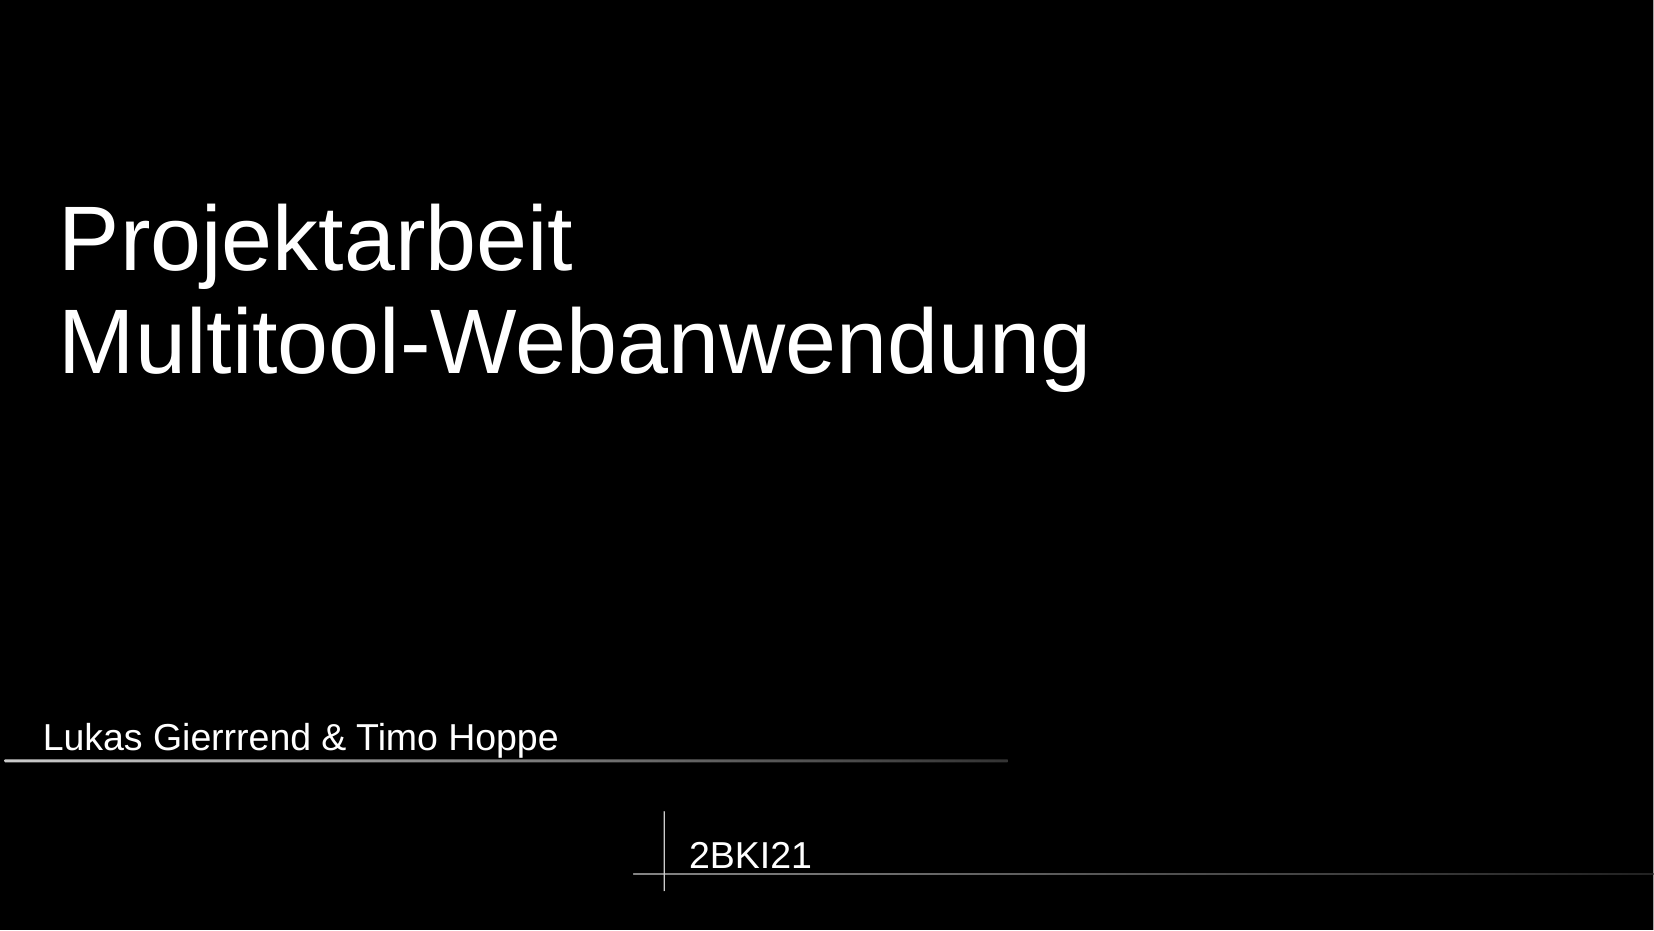

# Projektarbeit Multitool-Webanwendung
Lukas Gierrrend & Timo Hoppe
2BKI21